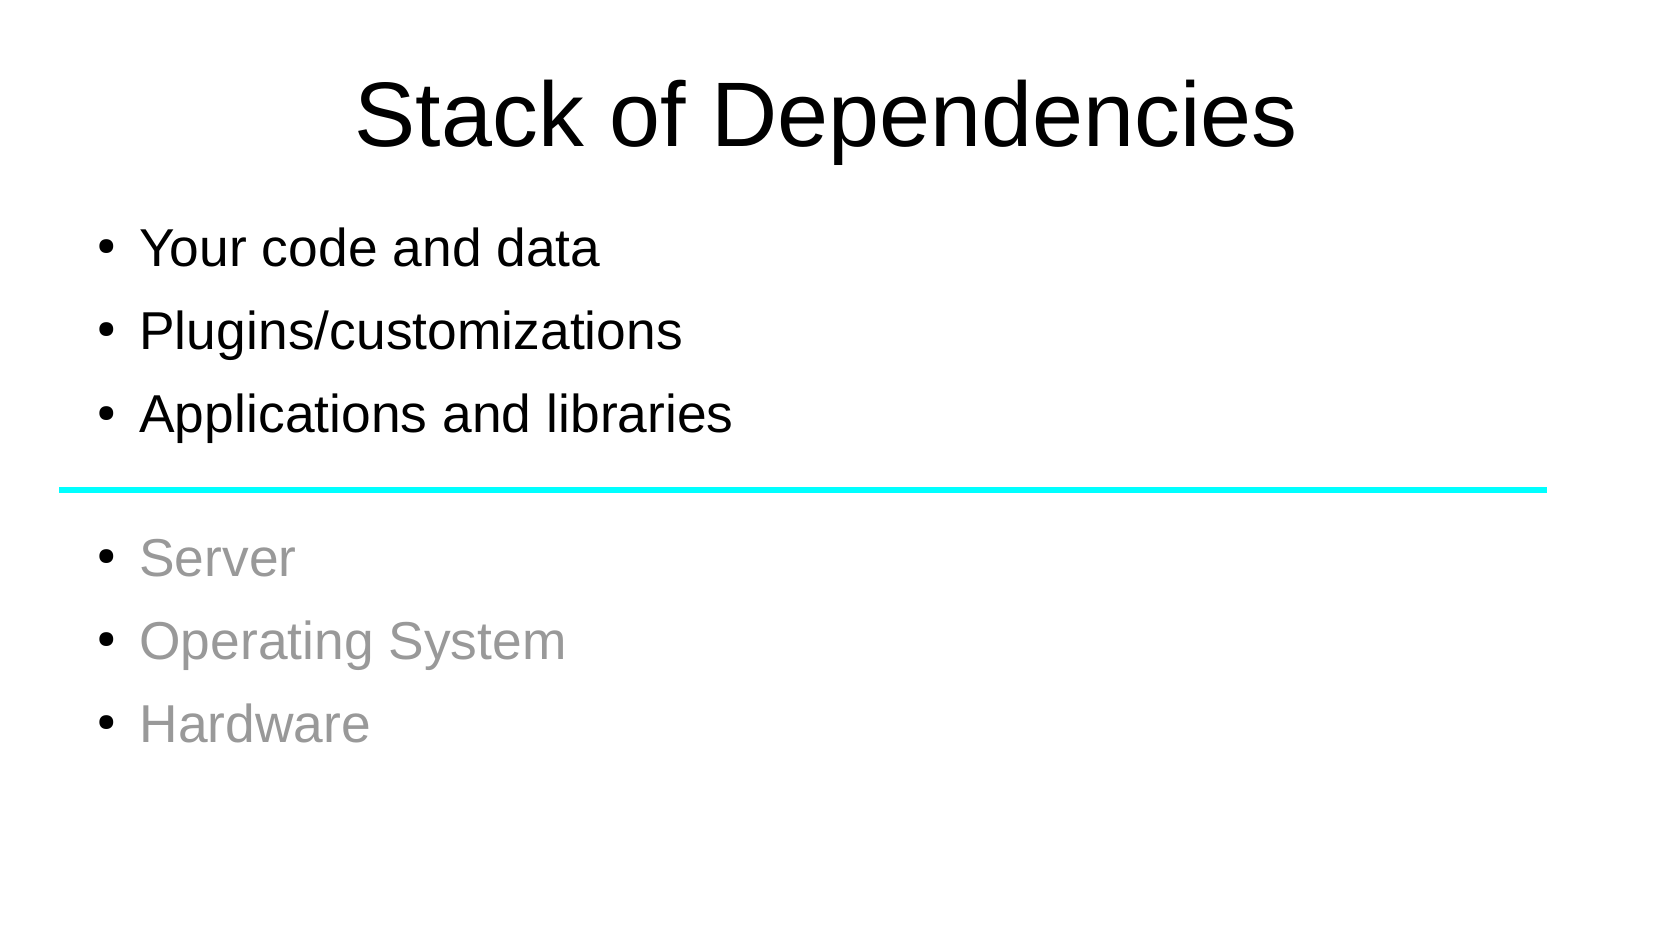

# Stack of Dependencies
Your code and data
Plugins/customizations
Applications and libraries
Server
Operating System
Hardware